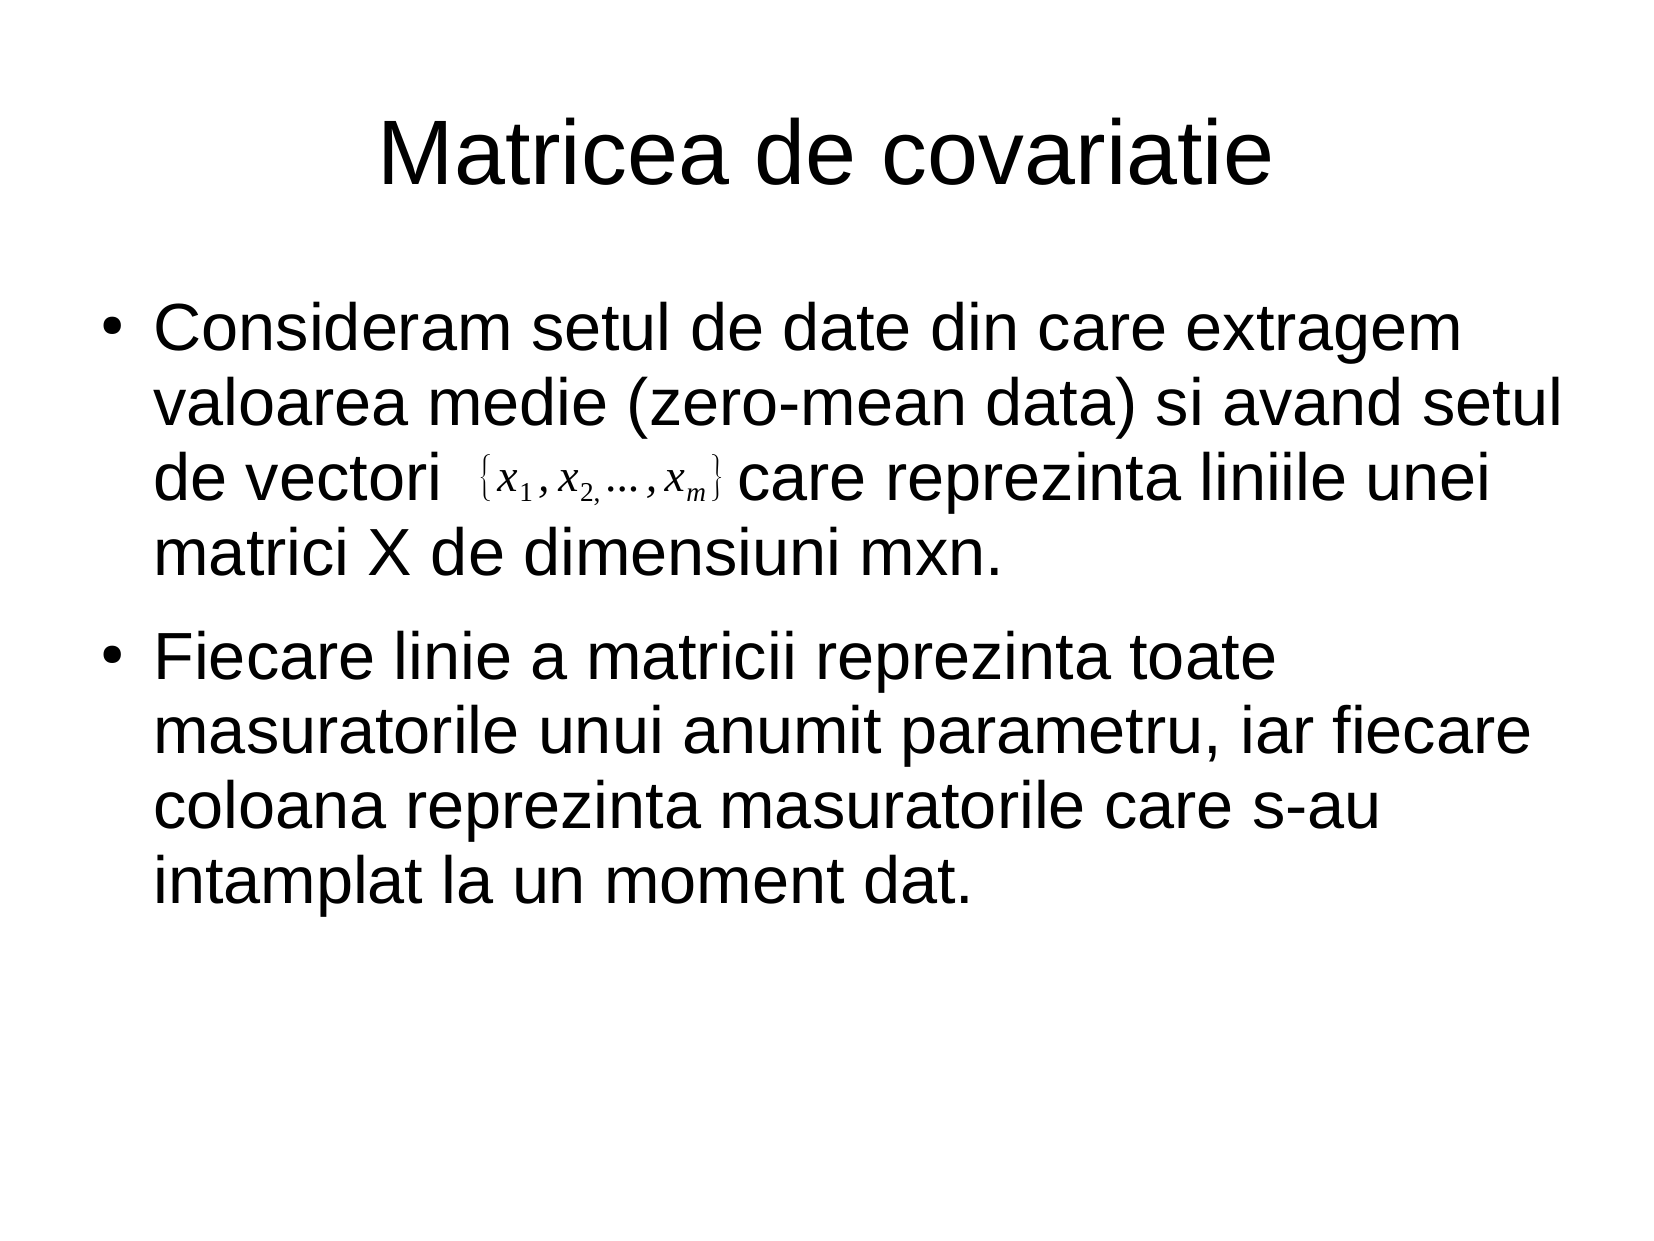

# Matricea de covariatie
Consideram setul de date din care extragem valoarea medie (zero-mean data) si avand setul de vectori care reprezinta liniile unei matrici X de dimensiuni mxn.
Fiecare linie a matricii reprezinta toate masuratorile unui anumit parametru, iar fiecare coloana reprezinta masuratorile care s-au intamplat la un moment dat.